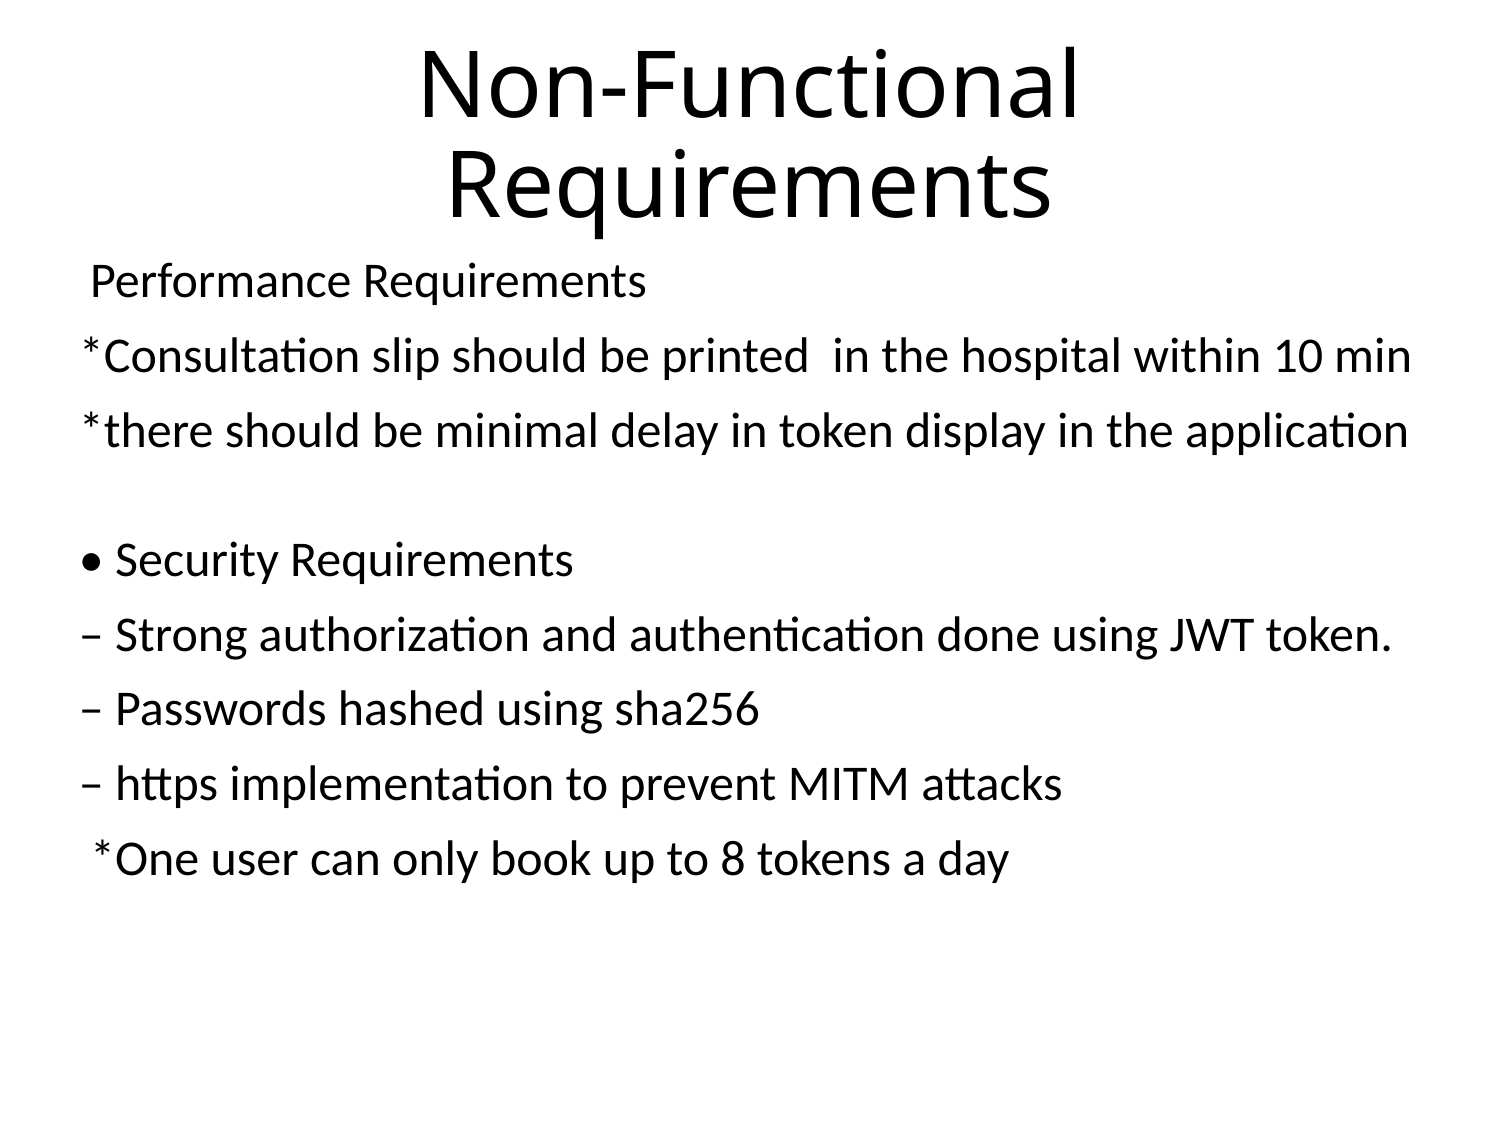

# Non-Functional Requirements
 Performance Requirements
*Consultation slip should be printed in the hospital within 10 min
*there should be minimal delay in token display in the application
• Security Requirements
– Strong authorization and authentication done using JWT token.
– Passwords hashed using sha256
– https implementation to prevent MITM attacks
 *One user can only book up to 8 tokens a day